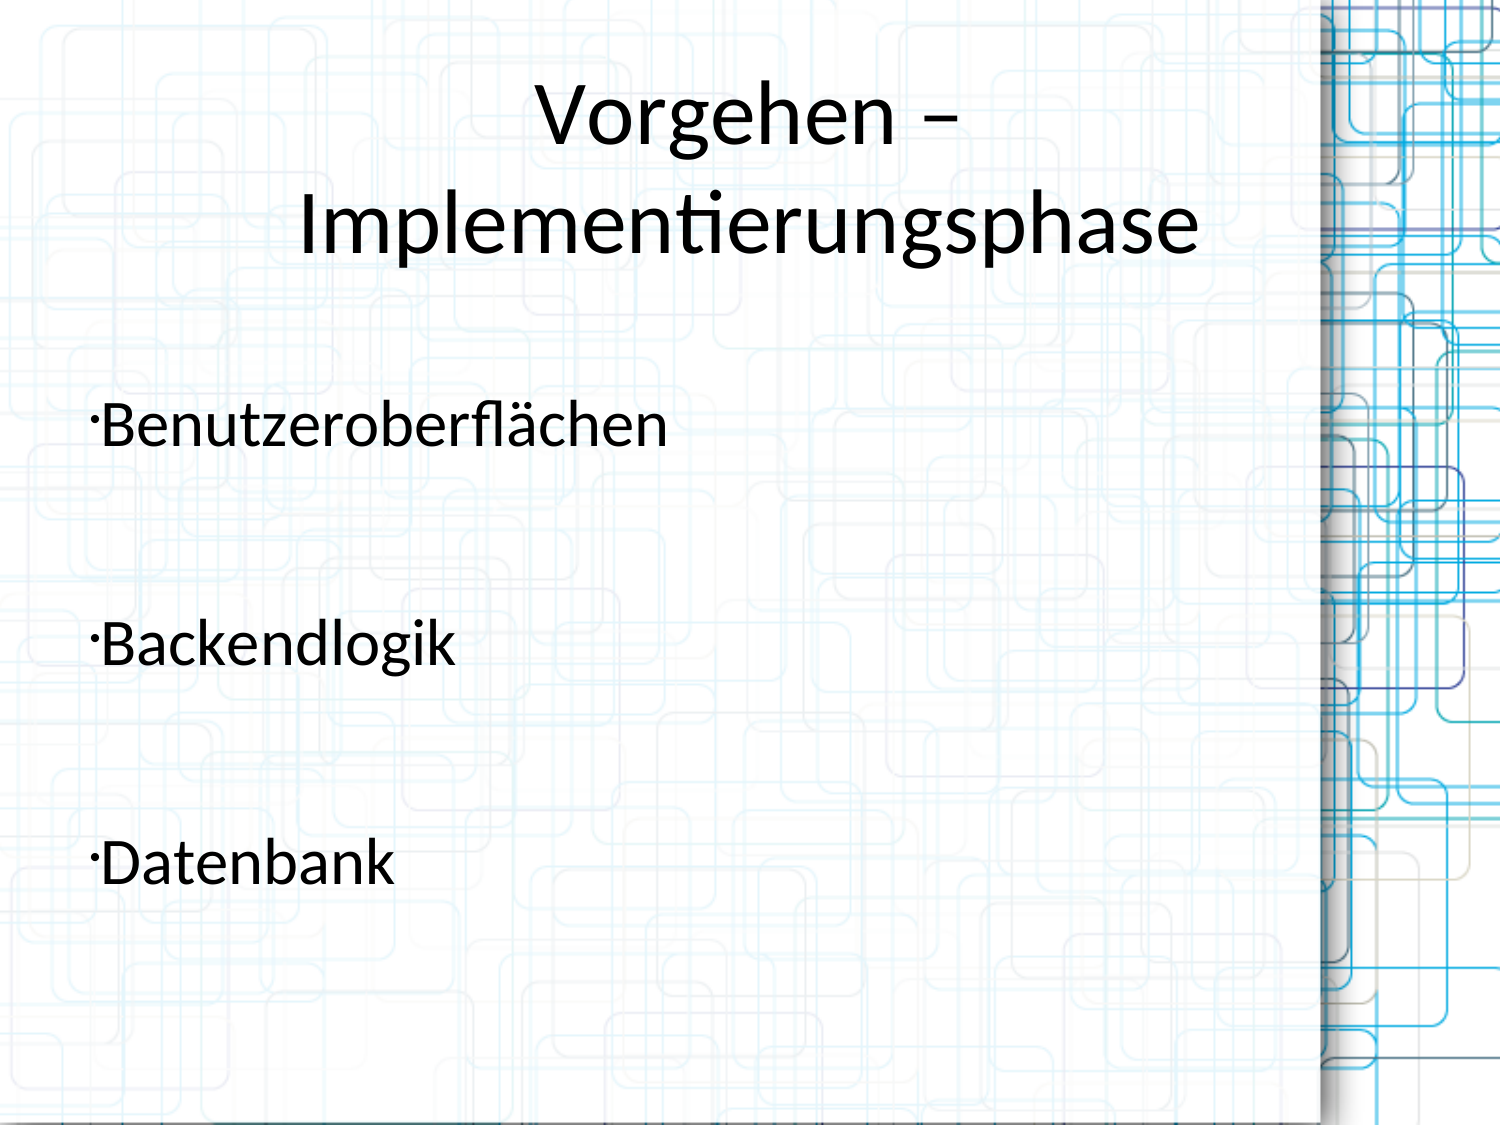

# Vorgehen – Implementierungsphase
Benutzeroberflächen
Backendlogik
Datenbank